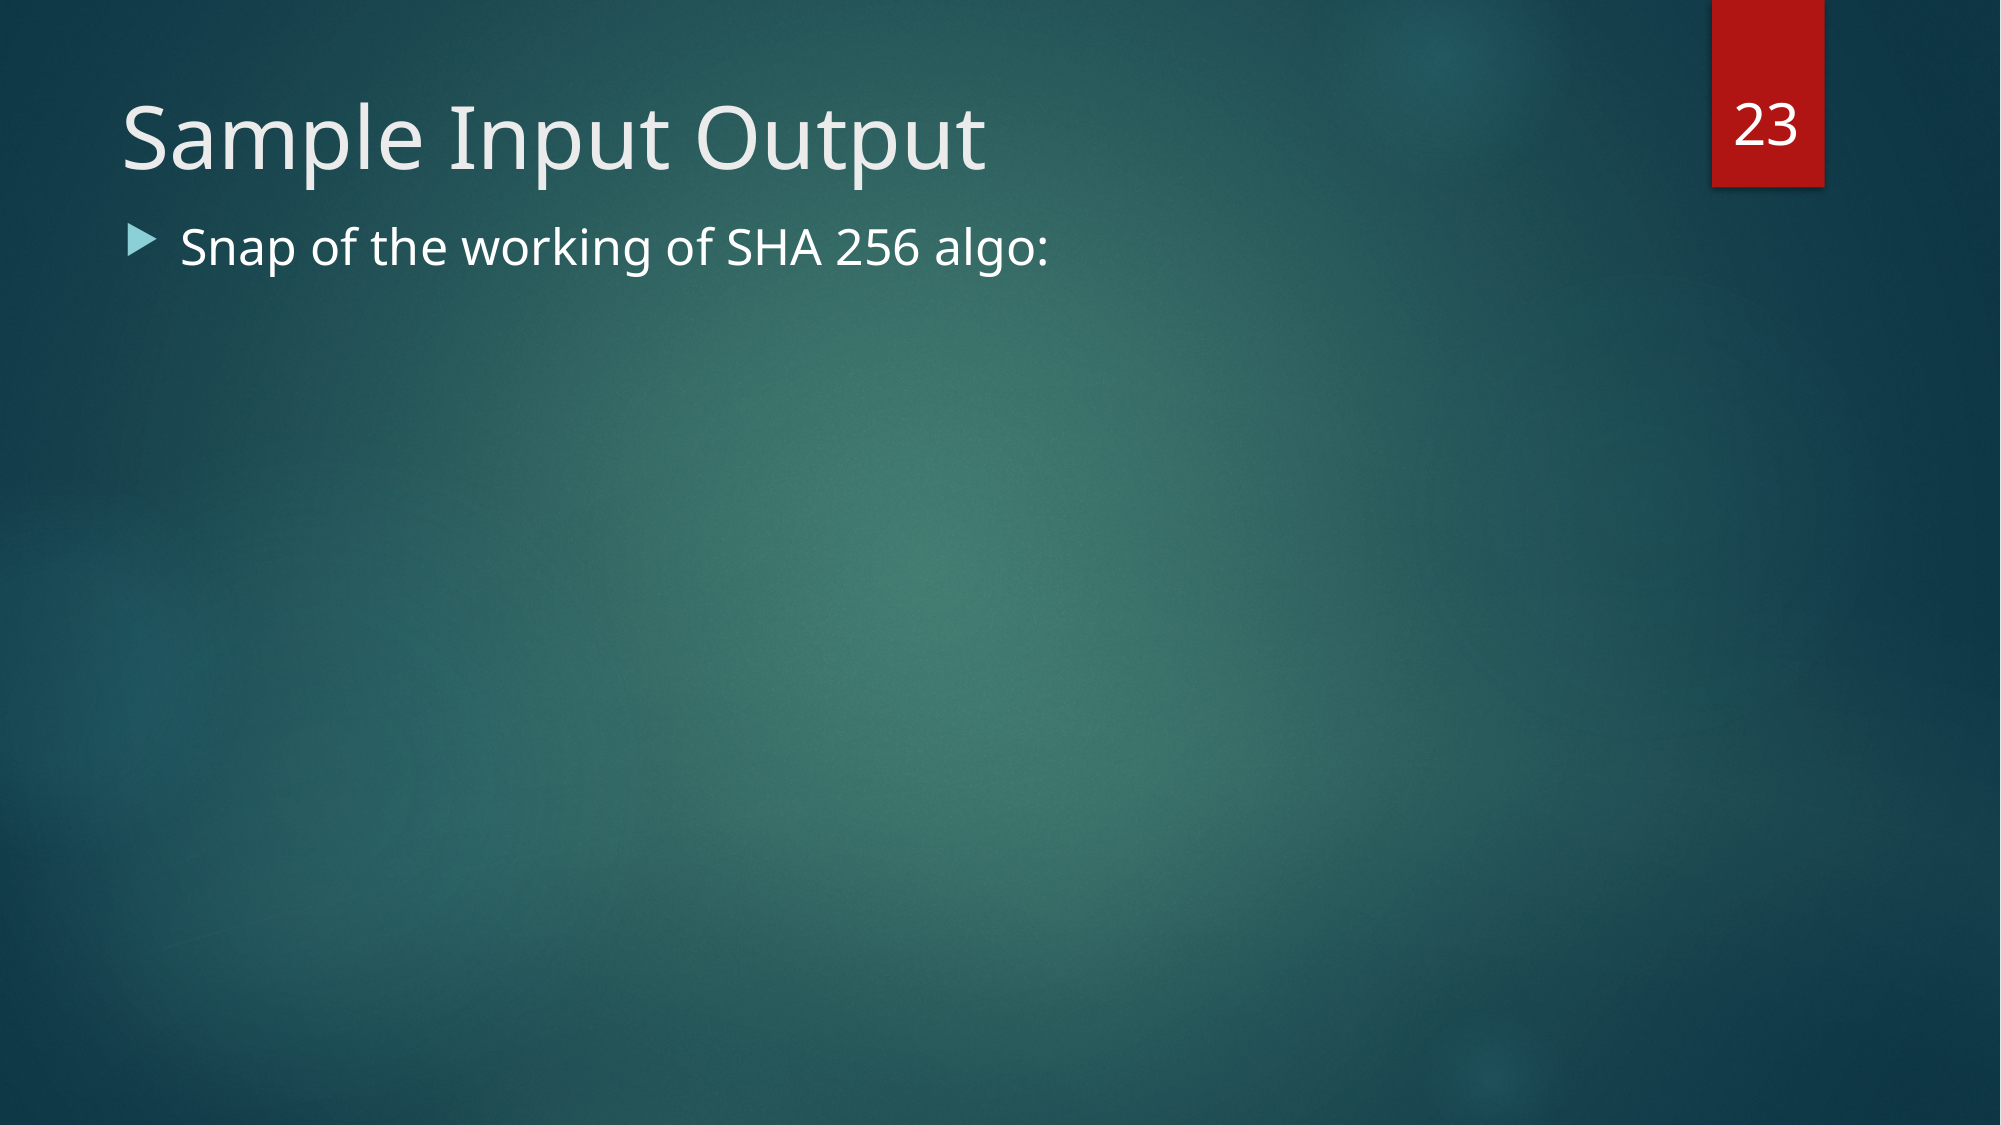

23
# Sample Input Output
Snap of the working of SHA 256 algo: